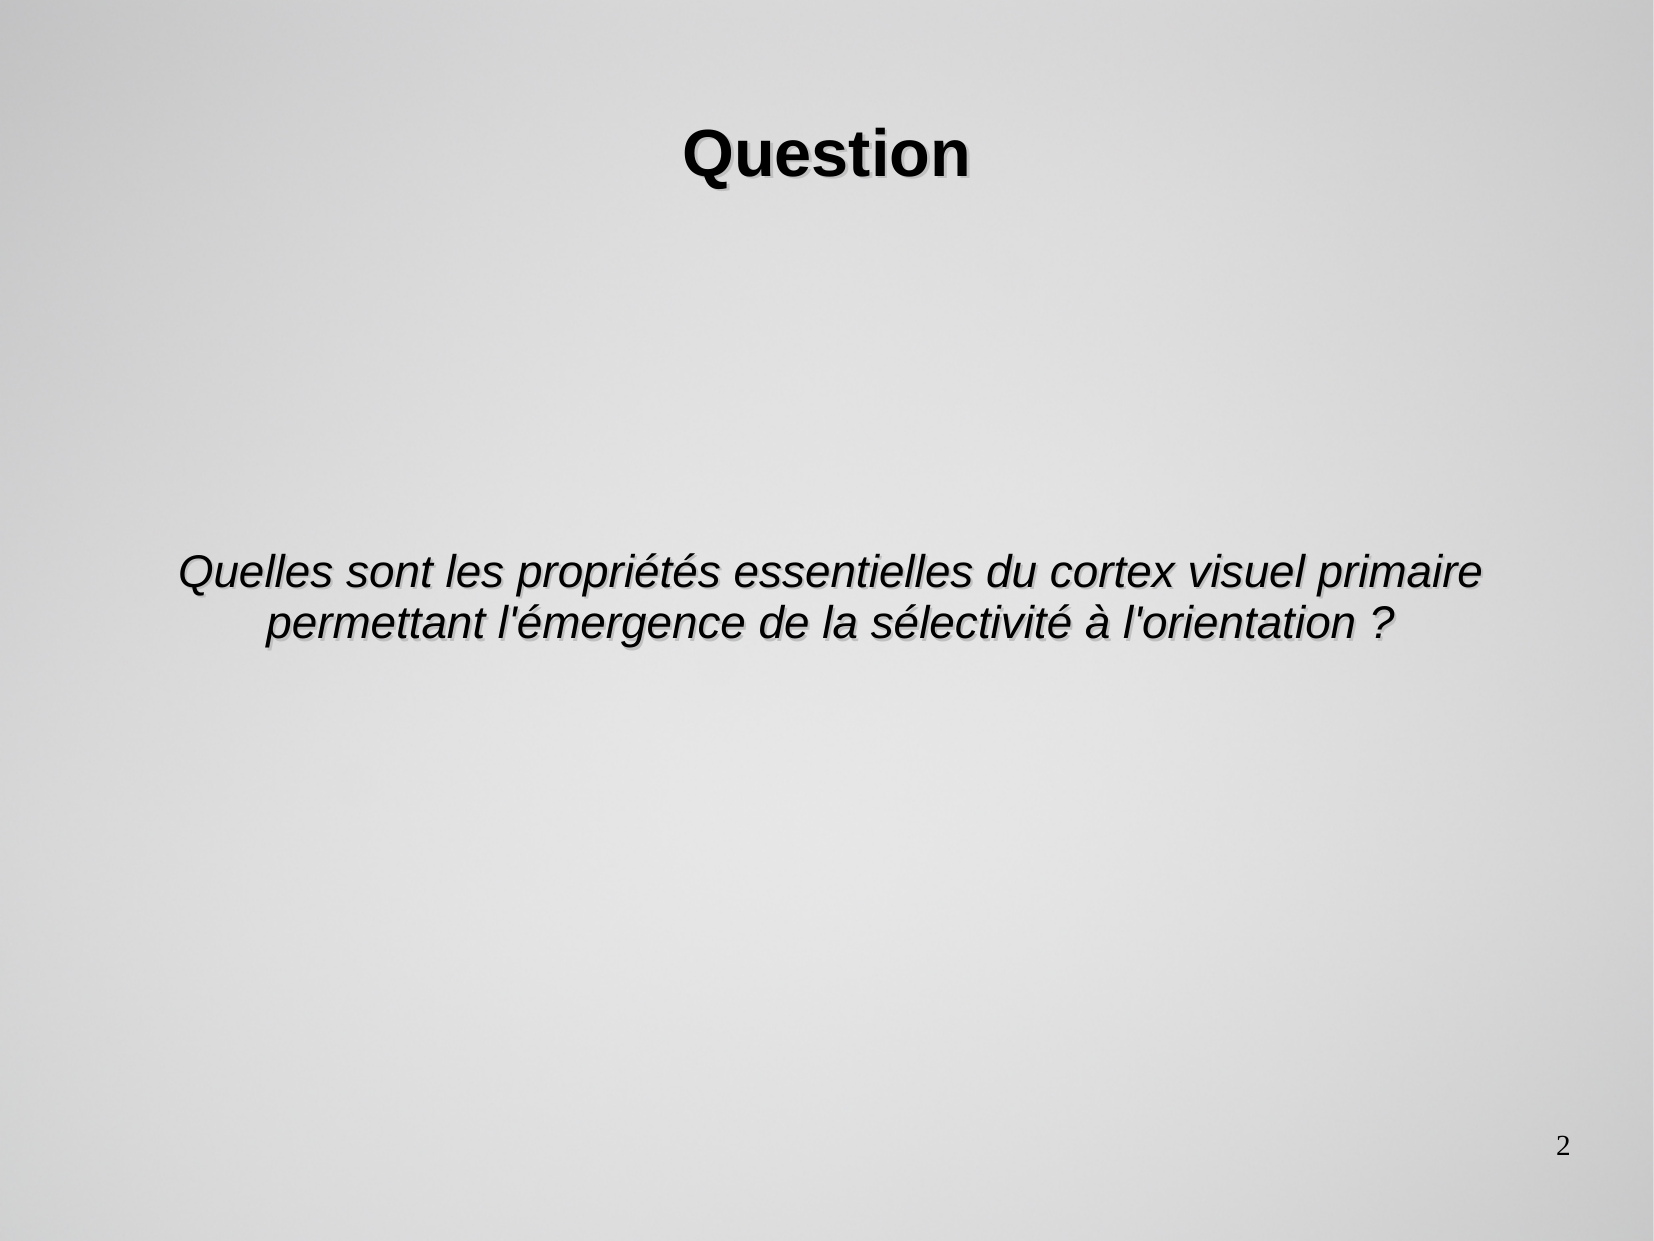

# Question
Quelles sont les propriétés essentielles du cortex visuel primaire permettant l'émergence de la sélectivité à l'orientation ?
2